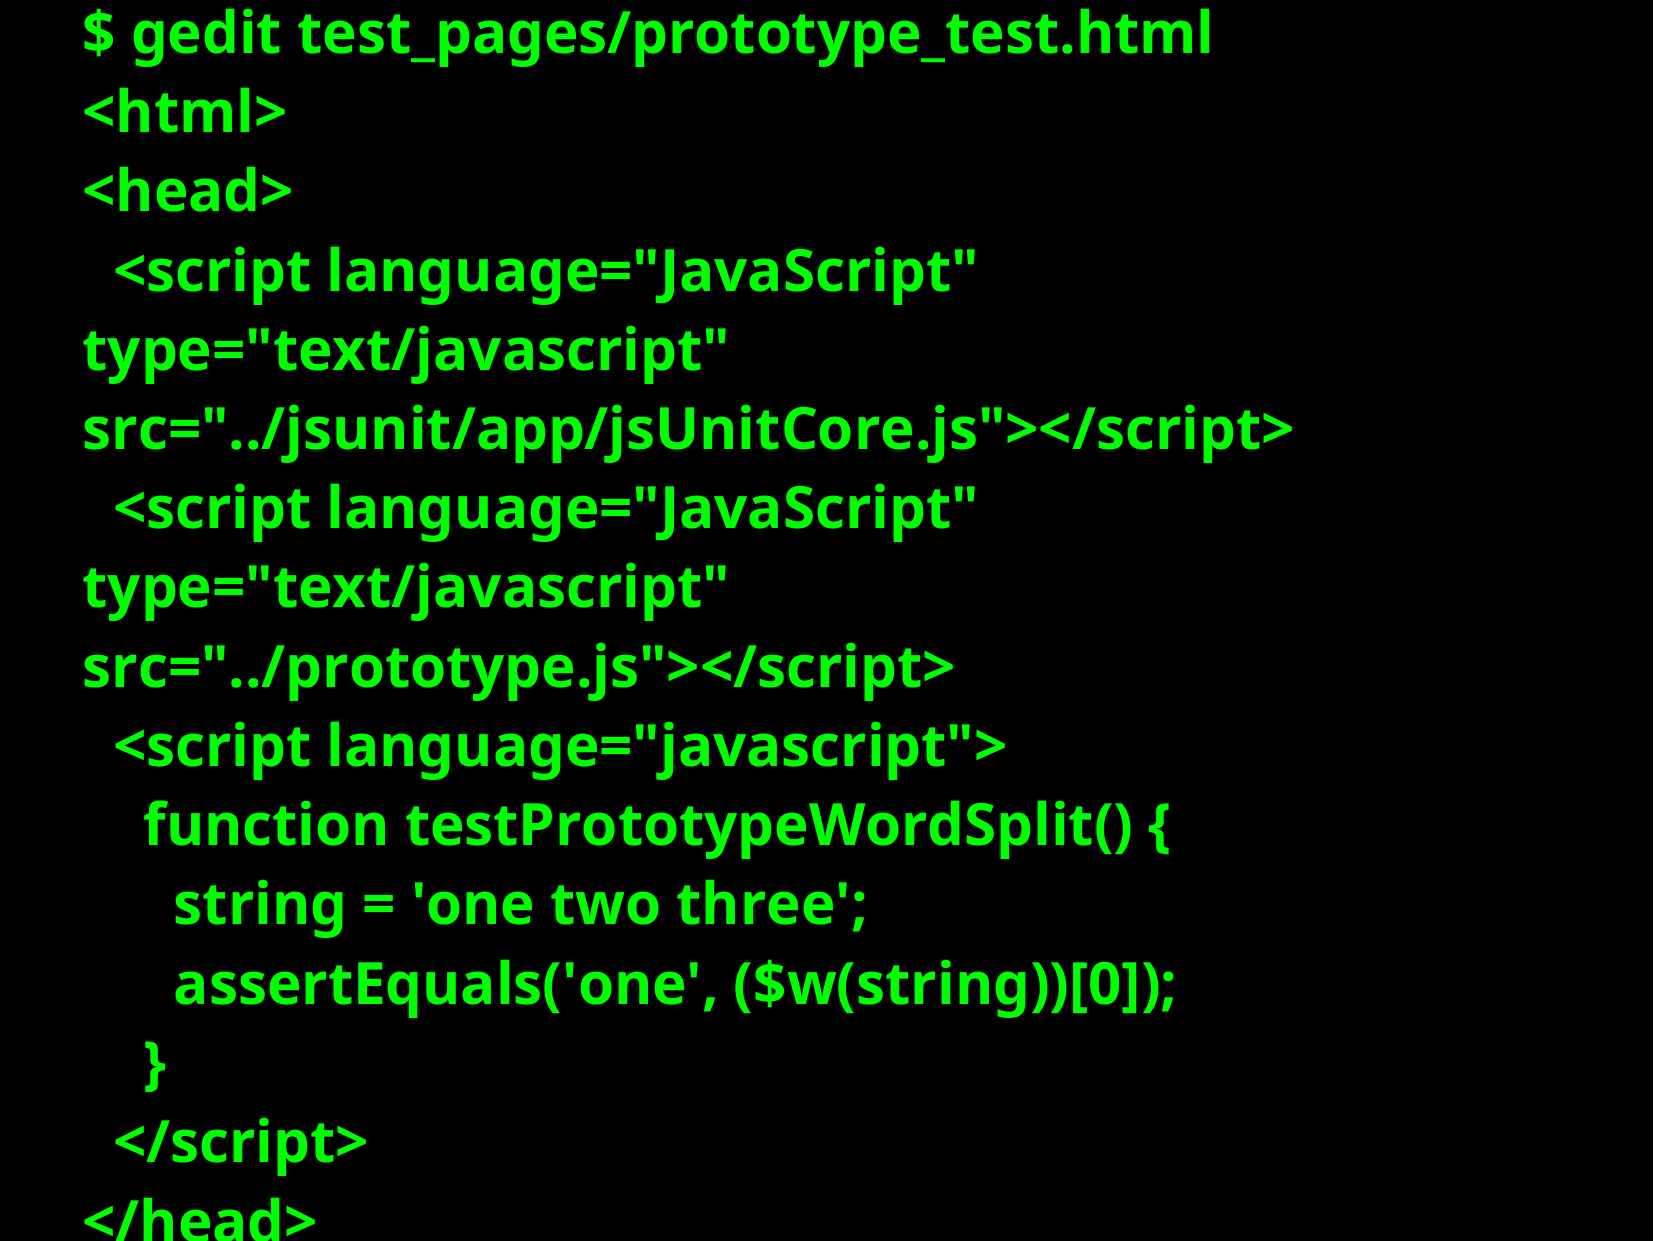

# Create a jsunit test $ mkdir test_pages $ gedit test_pages/prototype_test.html <html> <head> <script language="JavaScript" type="text/javascript" src="../jsunit/app/jsUnitCore.js"></script> <script language="JavaScript" type="text/javascript" src="../prototype.js"></script> <script language="javascript"> function testPrototypeWordSplit() { string = 'one two three'; assertEquals('one', ($w(string))[0]); } </script> </head> <body></body> </html>